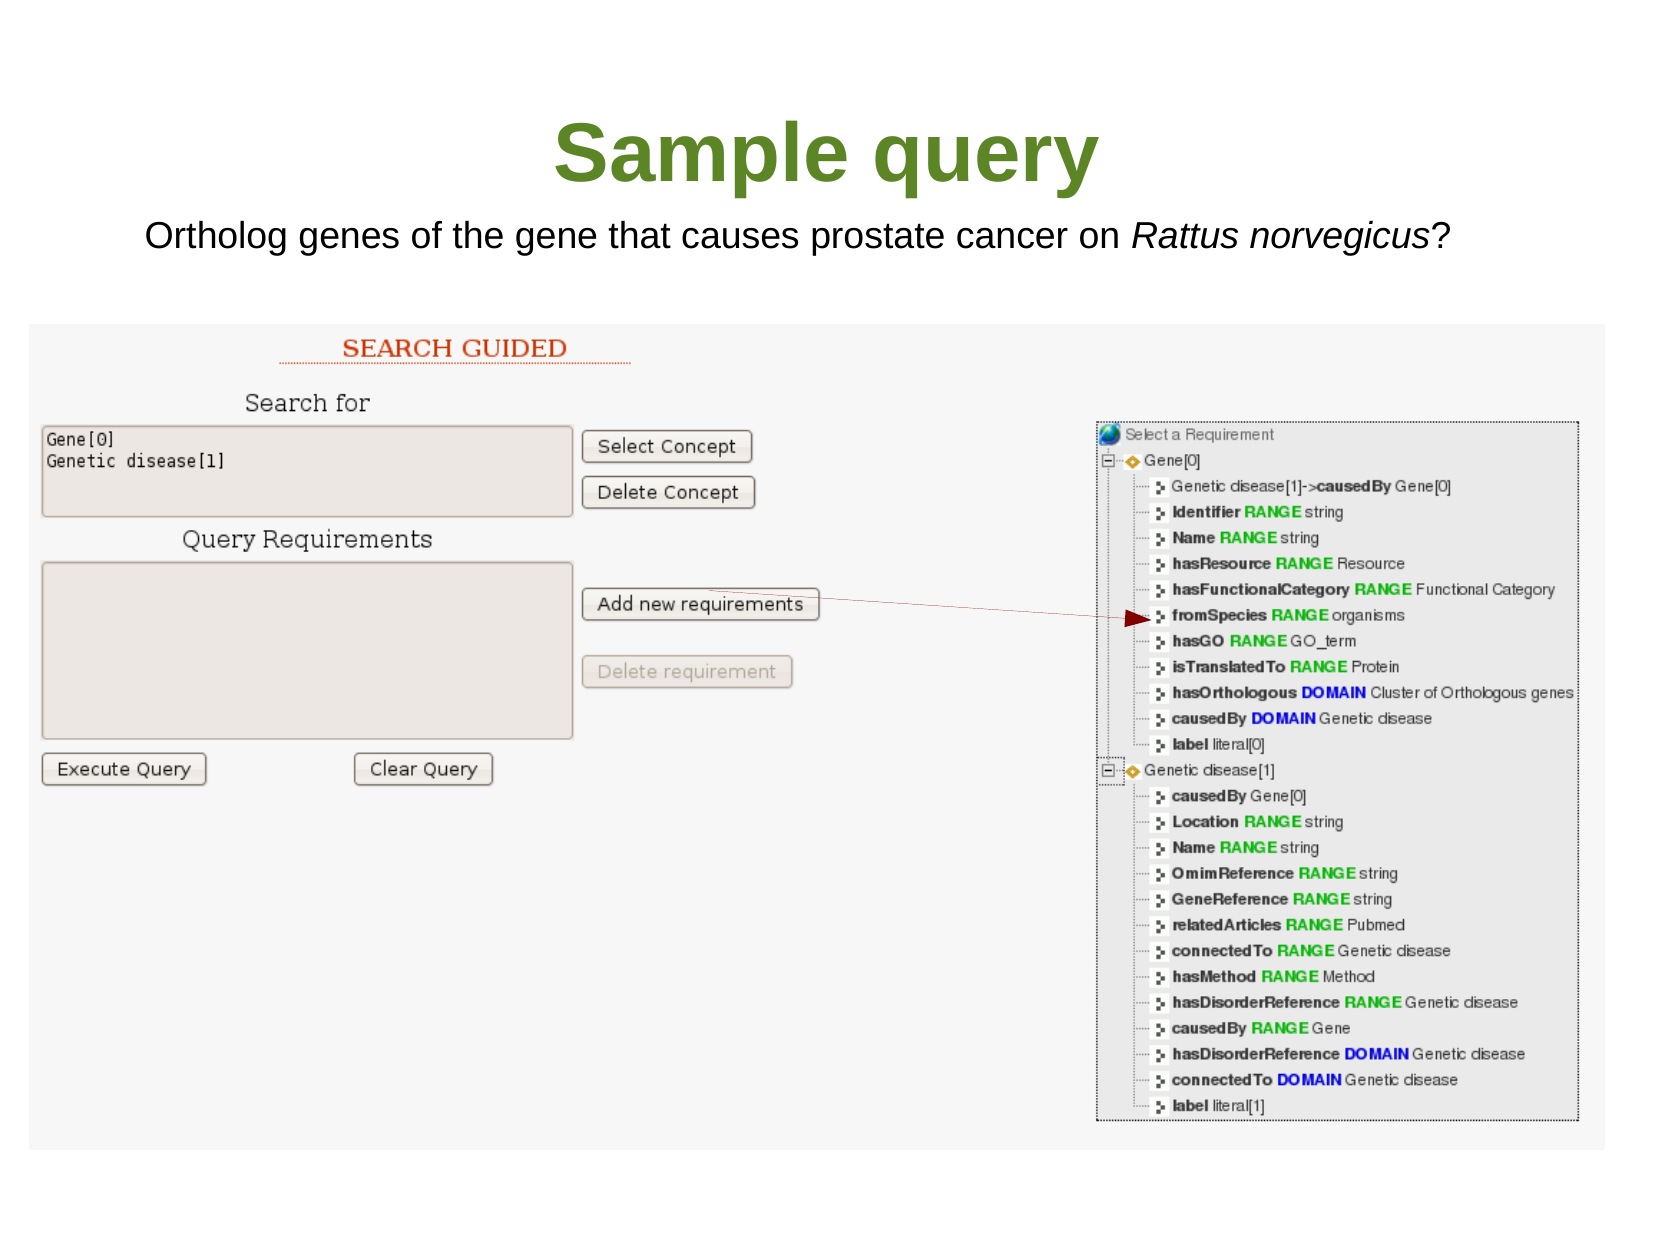

# Sample query
Ortholog genes of the gene that causes prostate cancer on Rattus norvegicus?